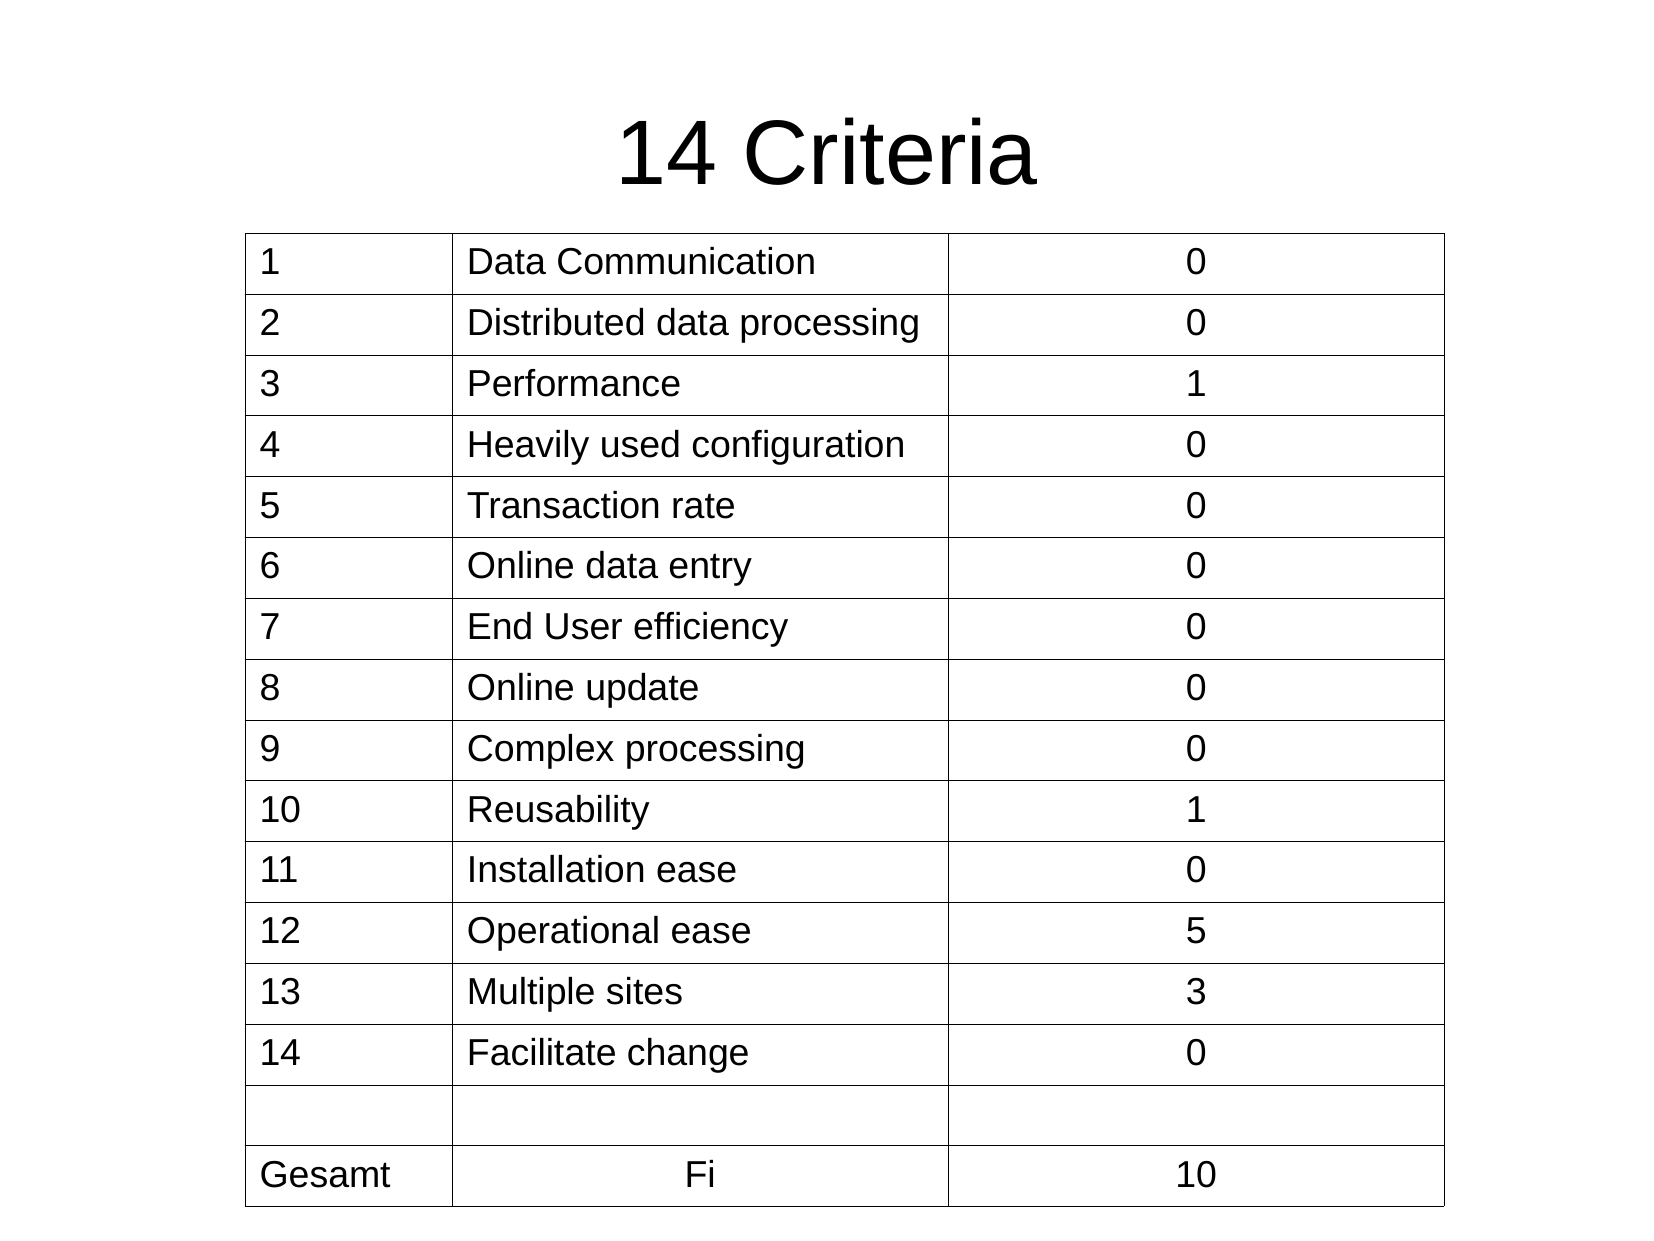

# 14 Criteria
| 1 | Data Communication | 0 |
| --- | --- | --- |
| 2 | Distributed data processing | 0 |
| 3 | Performance | 1 |
| 4 | Heavily used configuration | 0 |
| 5 | Transaction rate | 0 |
| 6 | Online data entry | 0 |
| 7 | End User efficiency | 0 |
| 8 | Online update | 0 |
| 9 | Complex processing | 0 |
| 10 | Reusability | 1 |
| 11 | Installation ease | 0 |
| 12 | Operational ease | 5 |
| 13 | Multiple sites | 3 |
| 14 | Facilitate change | 0 |
| | | |
| Gesamt | Fi | 10 |